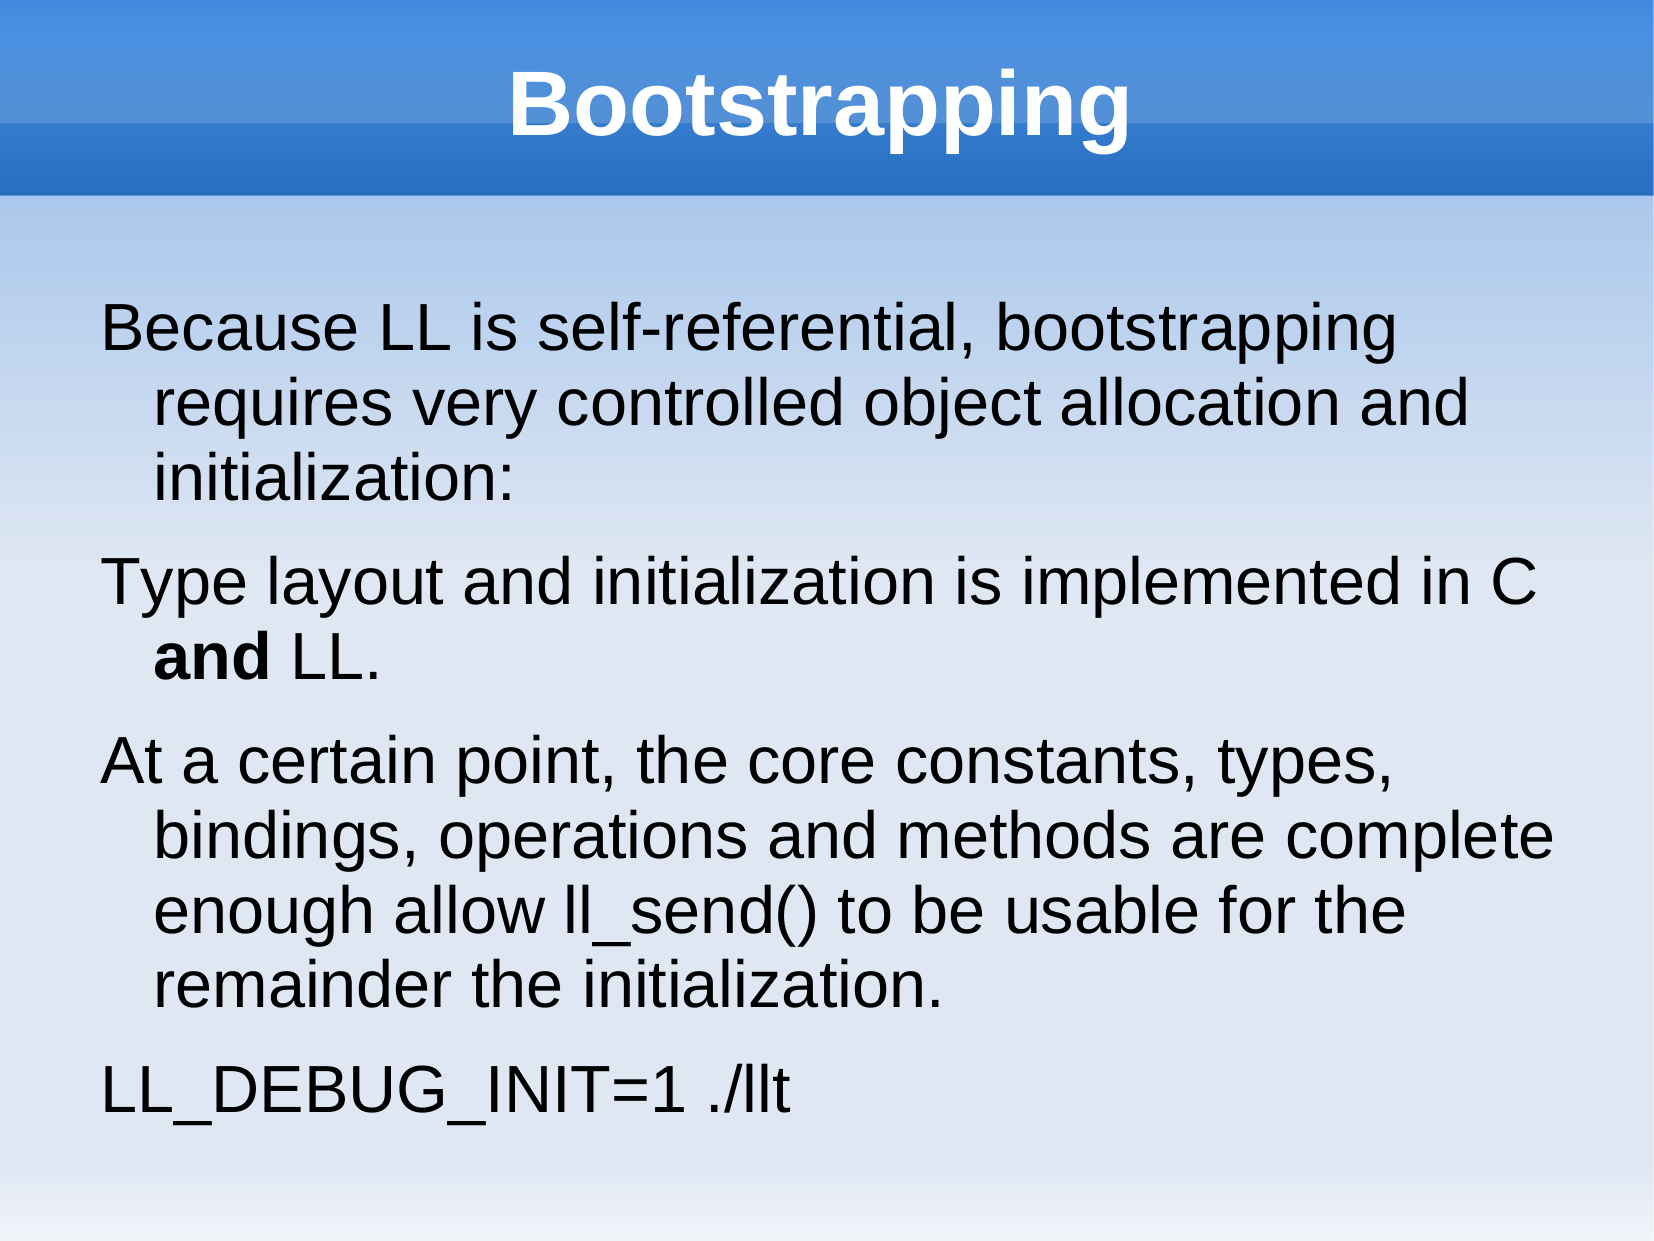

# Bootstrapping
Because LL is self-referential, bootstrapping requires very controlled object allocation and initialization:
Type layout and initialization is implemented in C and LL.
At a certain point, the core constants, types, bindings, operations and methods are complete enough allow ll_send() to be usable for the remainder the initialization.
LL_DEBUG_INIT=1 ./llt